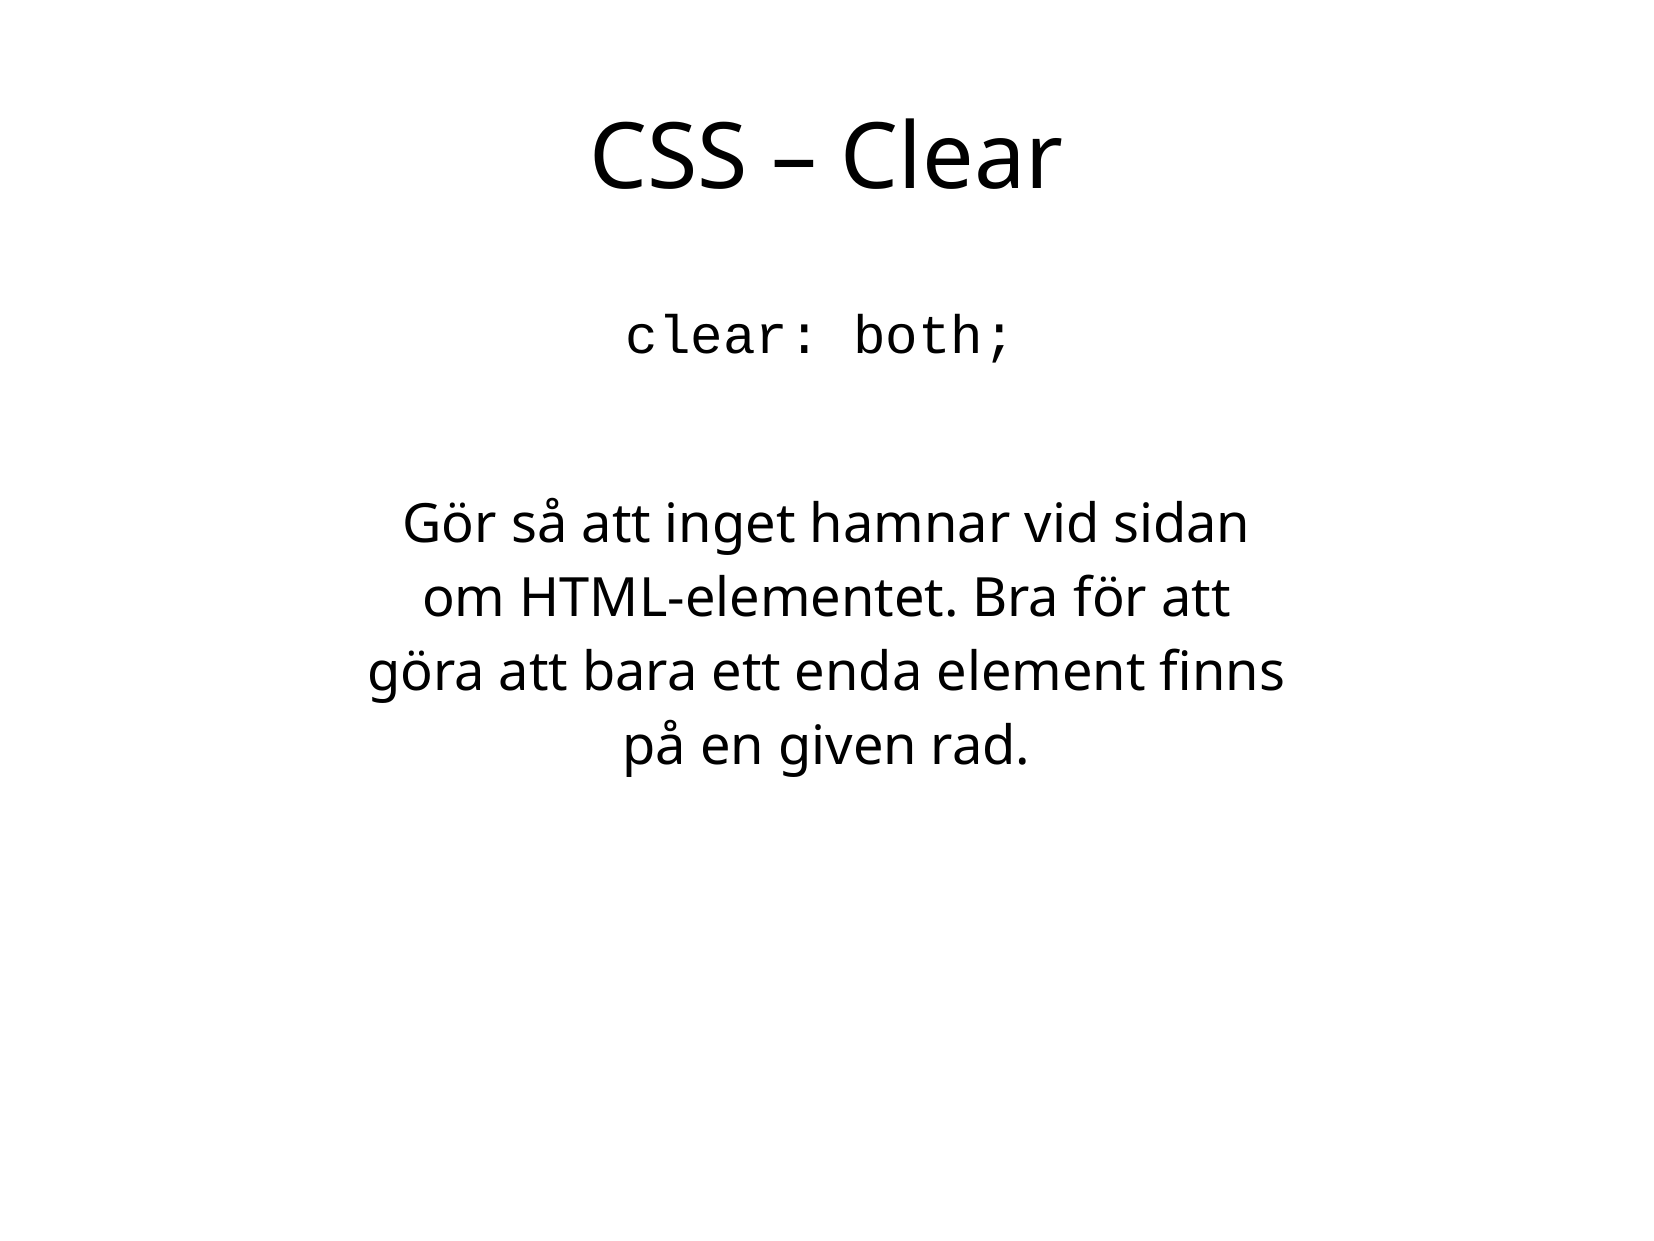

# CSS – Clear
clear: both;
Gör så att inget hamnar vid sidan om HTML-elementet. Bra för att göra att bara ett enda element finns på en given rad.